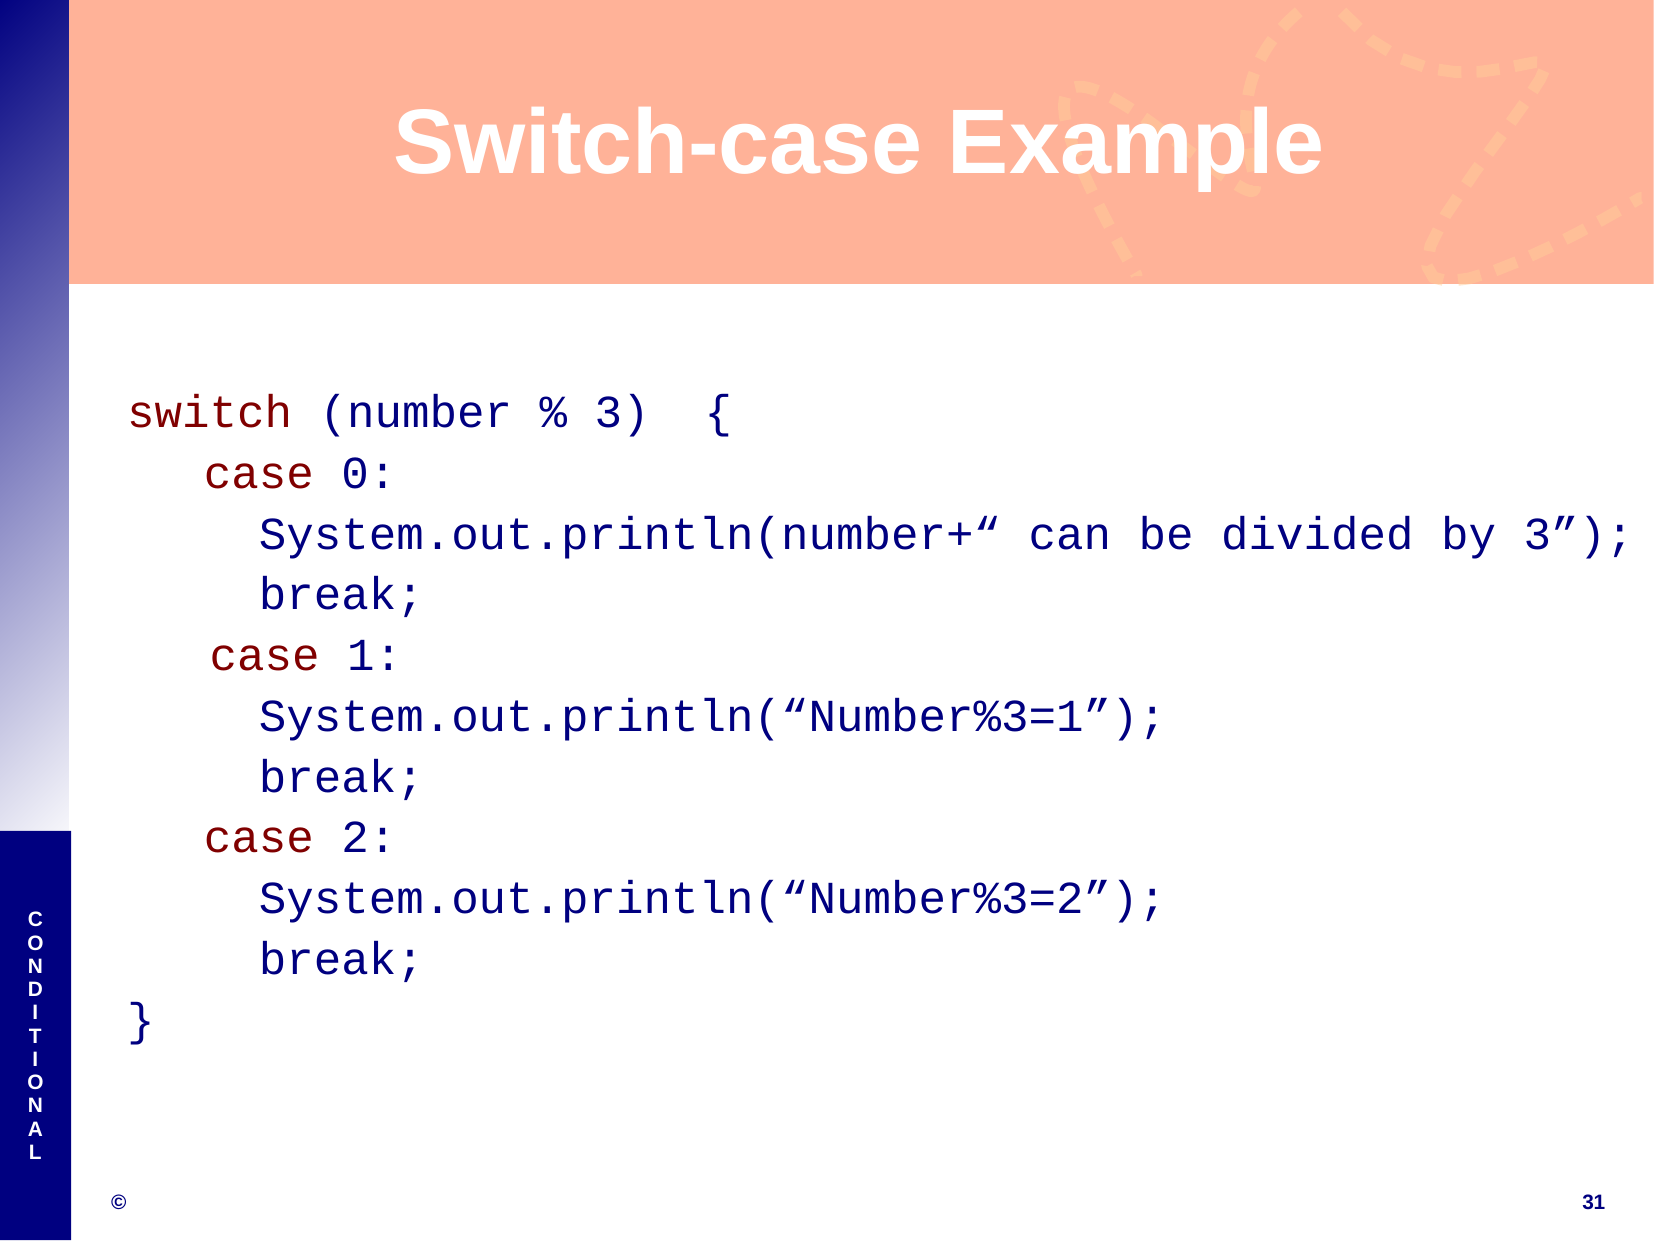

# Switch-case Example
switch (number % 3) {
case 0:
 System.out.println(number+“ can be divided by 3”);
 break;
 case 1:
 System.out.println(“Number%3=1”);
 break;
case 2:
 System.out.println(“Number%3=2”);
 break;
}
C
O
N
D
I
T
I
O
N
A
L